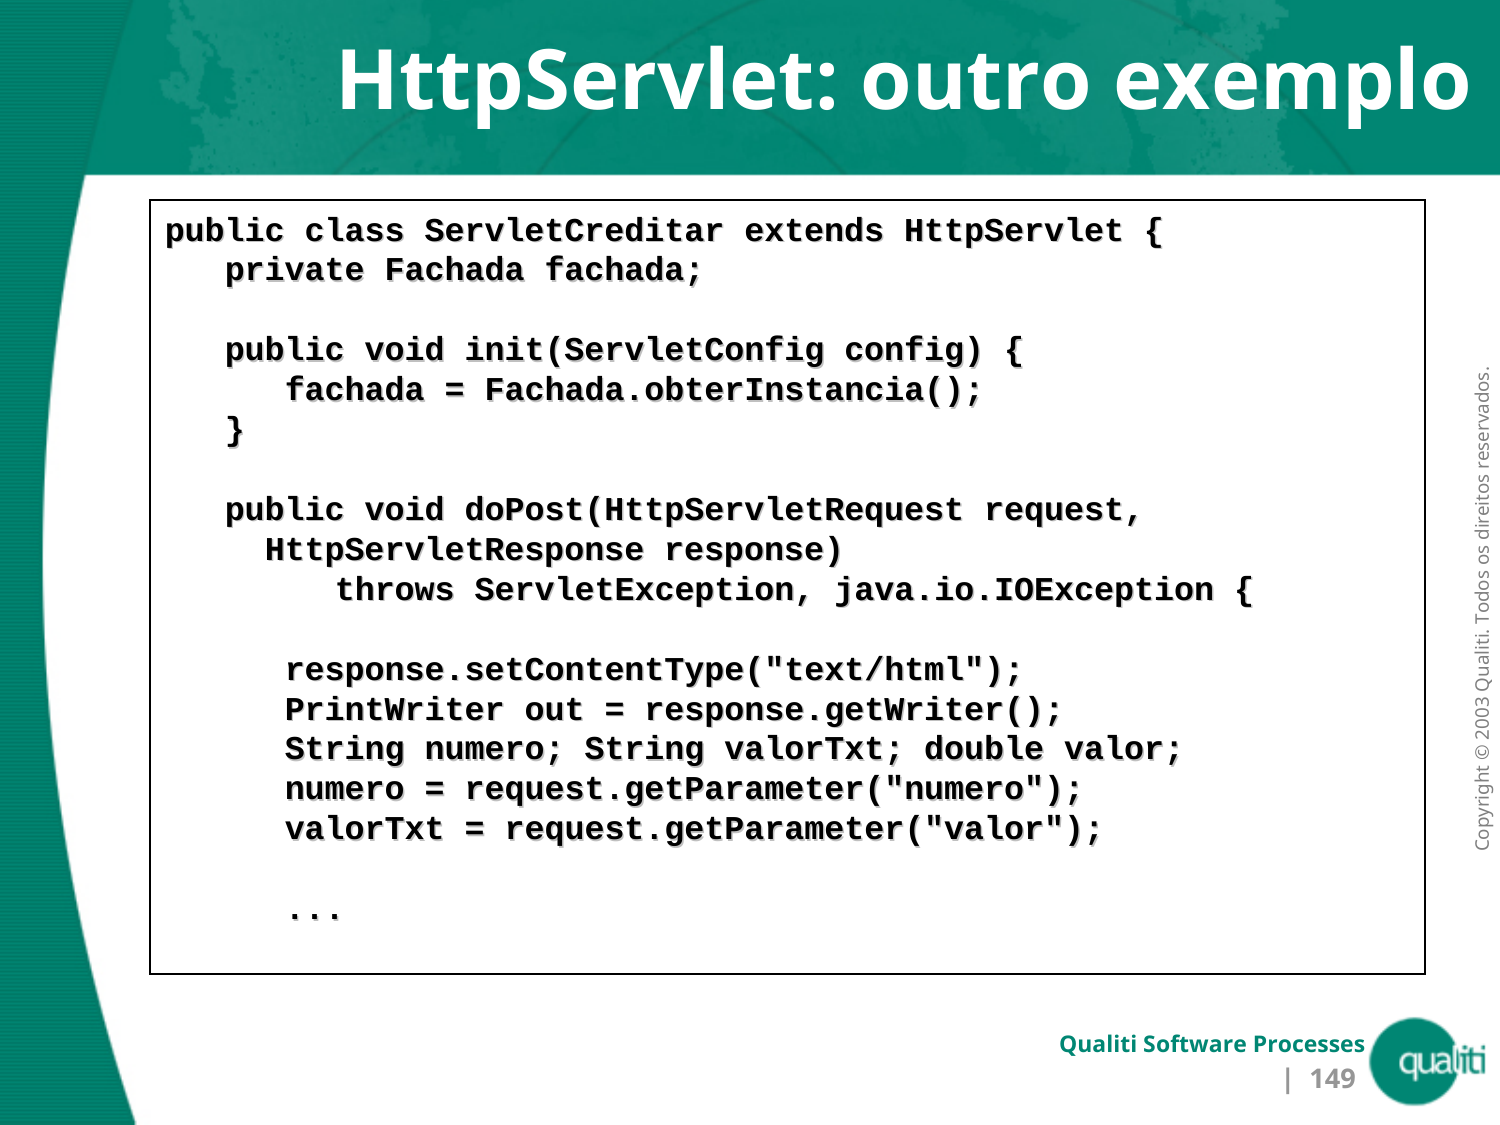

# HttpServlet: outro exemplo
public class ServletCreditar extends HttpServlet {
 private Fachada fachada;
 public void init(ServletConfig config) {
 fachada = Fachada.obterInstancia();
 }
 public void doPost(HttpServletRequest request,
 HttpServletResponse response)
	 throws ServletException, java.io.IOException {
 response.setContentType("text/html");
 PrintWriter out = response.getWriter();
 String numero; String valorTxt; double valor;
 numero = request.getParameter("numero");
 valorTxt = request.getParameter("valor");
 ...